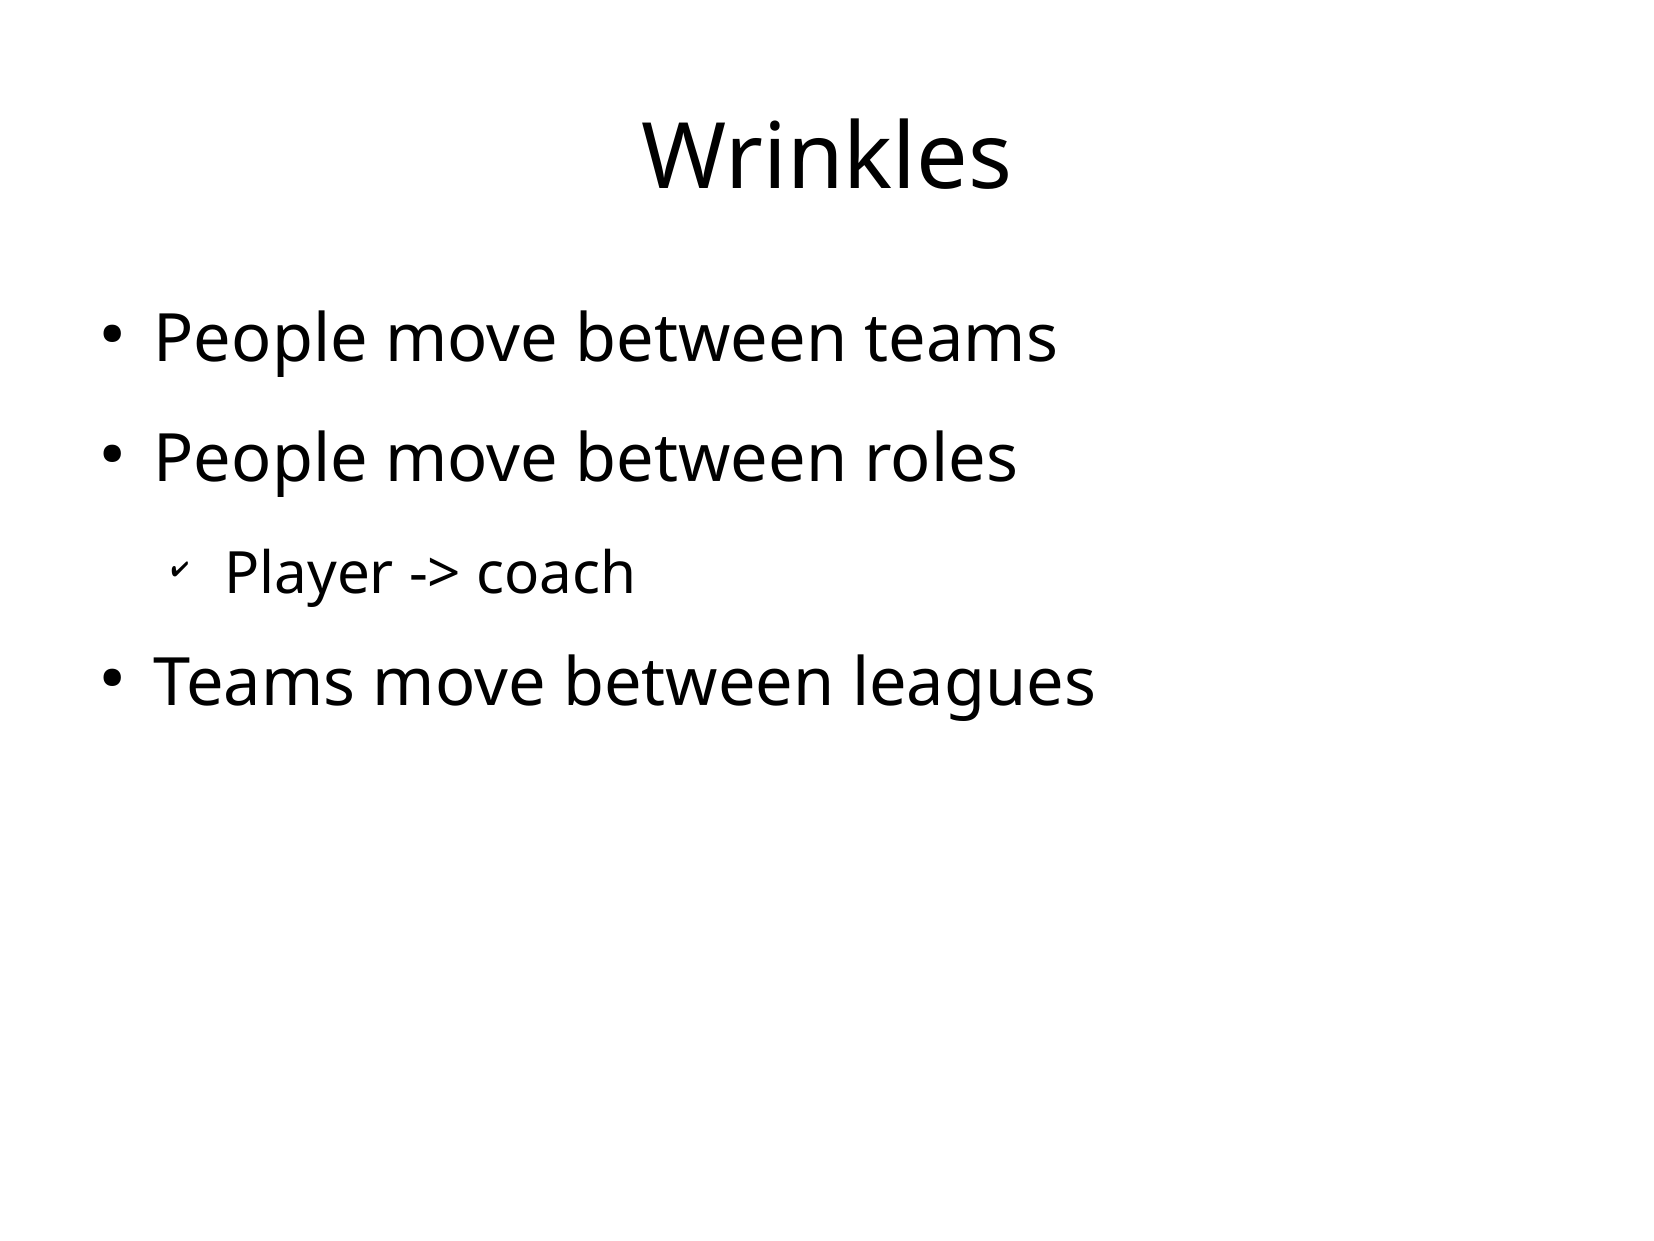

# Wrinkles
People move between teams
People move between roles
Player -> coach
Teams move between leagues